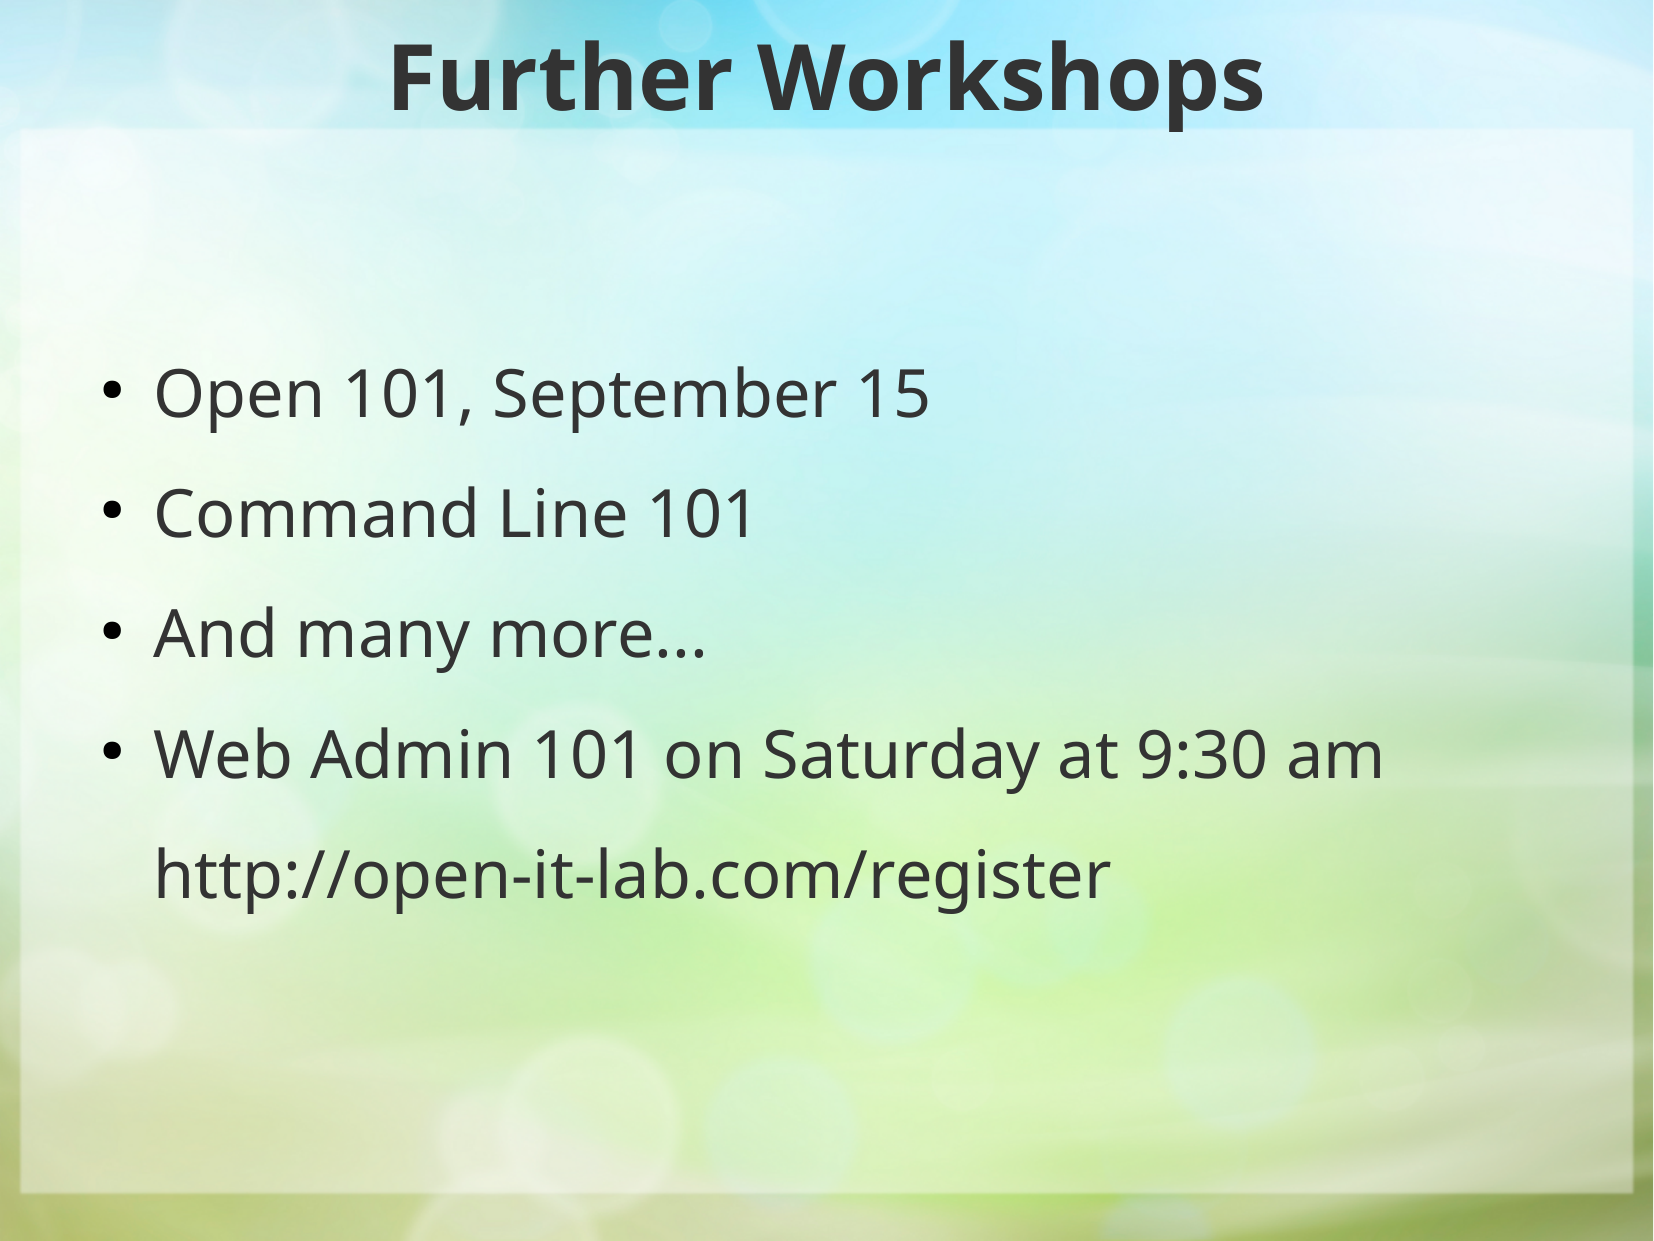

# Further Workshops
Open 101, September 15
Command Line 101
And many more...
Web Admin 101 on Saturday at 9:30 am
http://open-it-lab.com/register